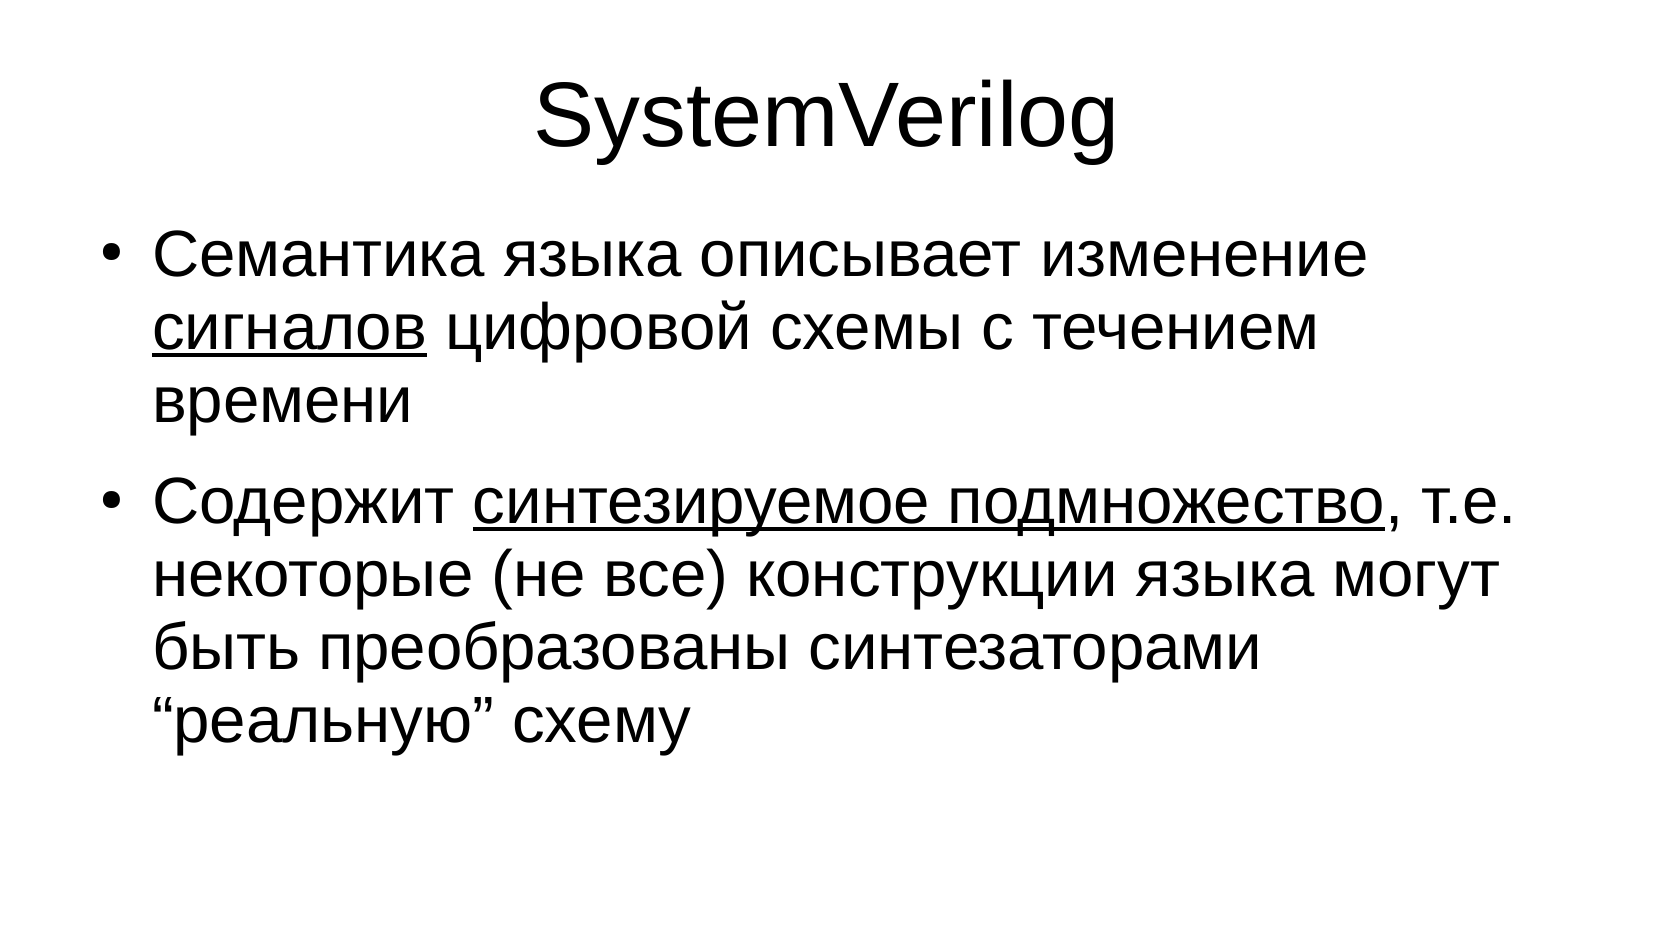

# SystemVerilog
Семантика языка описывает изменение сигналов цифровой схемы с течением времени
Содержит синтезируемое подмножество, т.е. некоторые (не все) конструкции языка могут быть преобразованы синтезаторами “реальную” схему